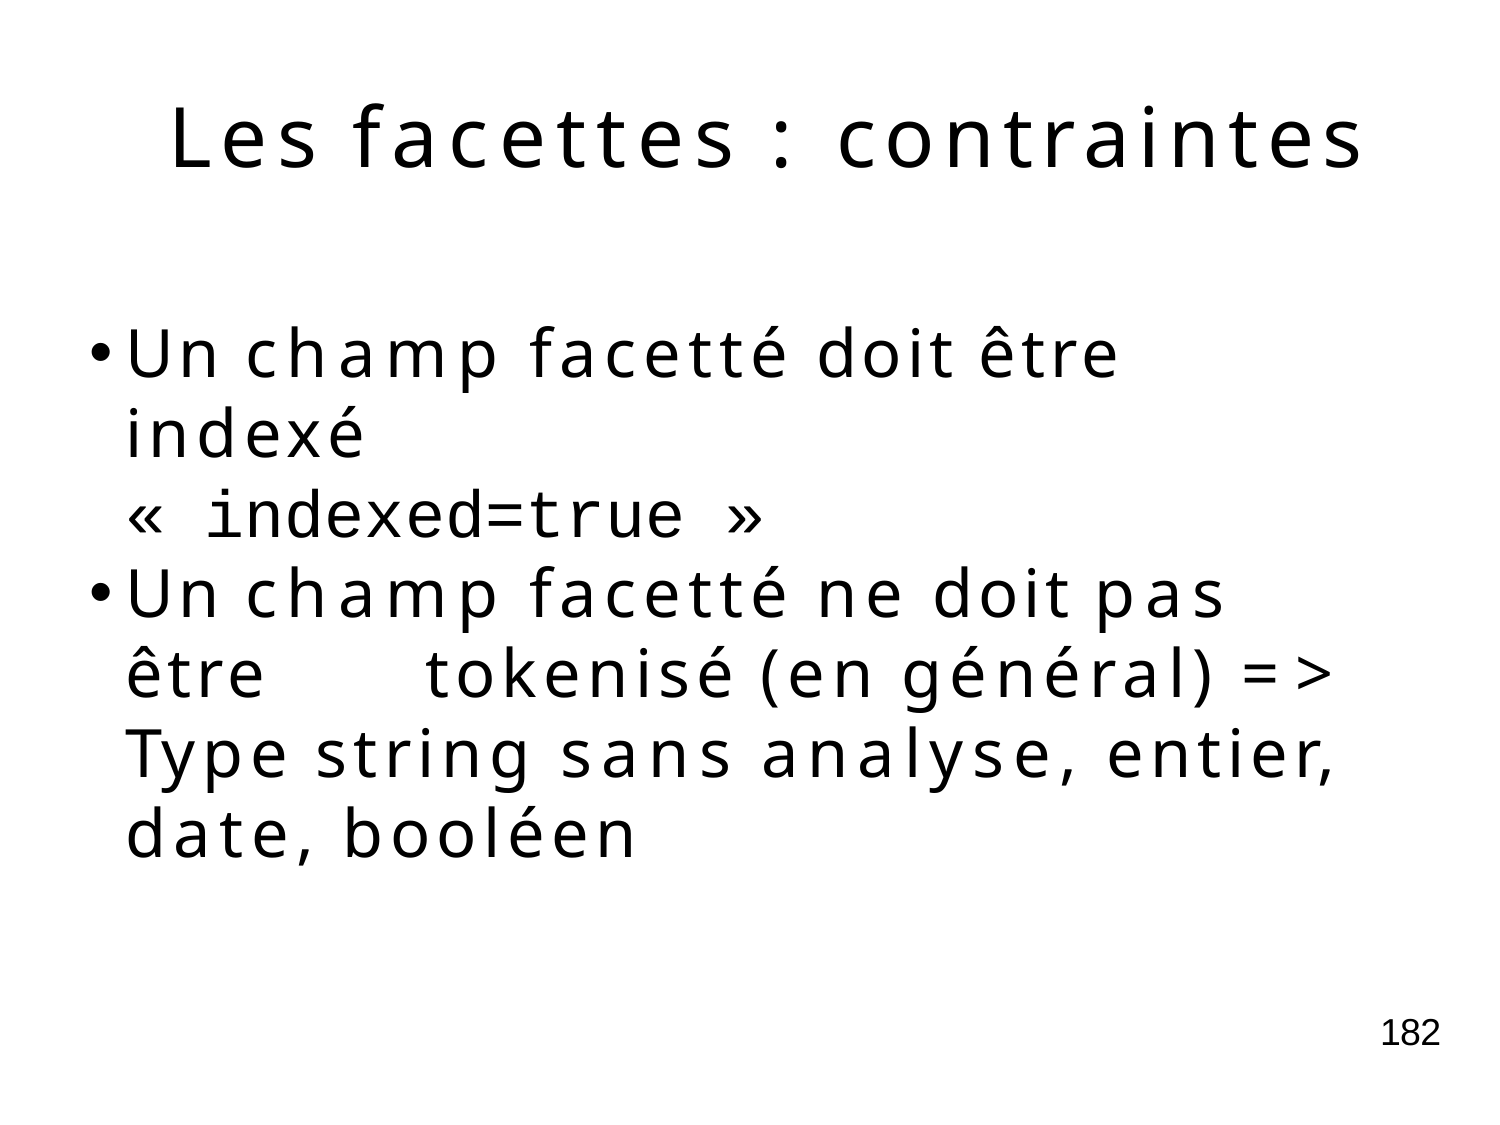

# Les facettes : contraintes
Un champ facetté doit être indexé
« indexed=true »
Un champ facetté ne doit pas être 	tokenisé (en général) => Type string sans analyse, entier, date, booléen
182